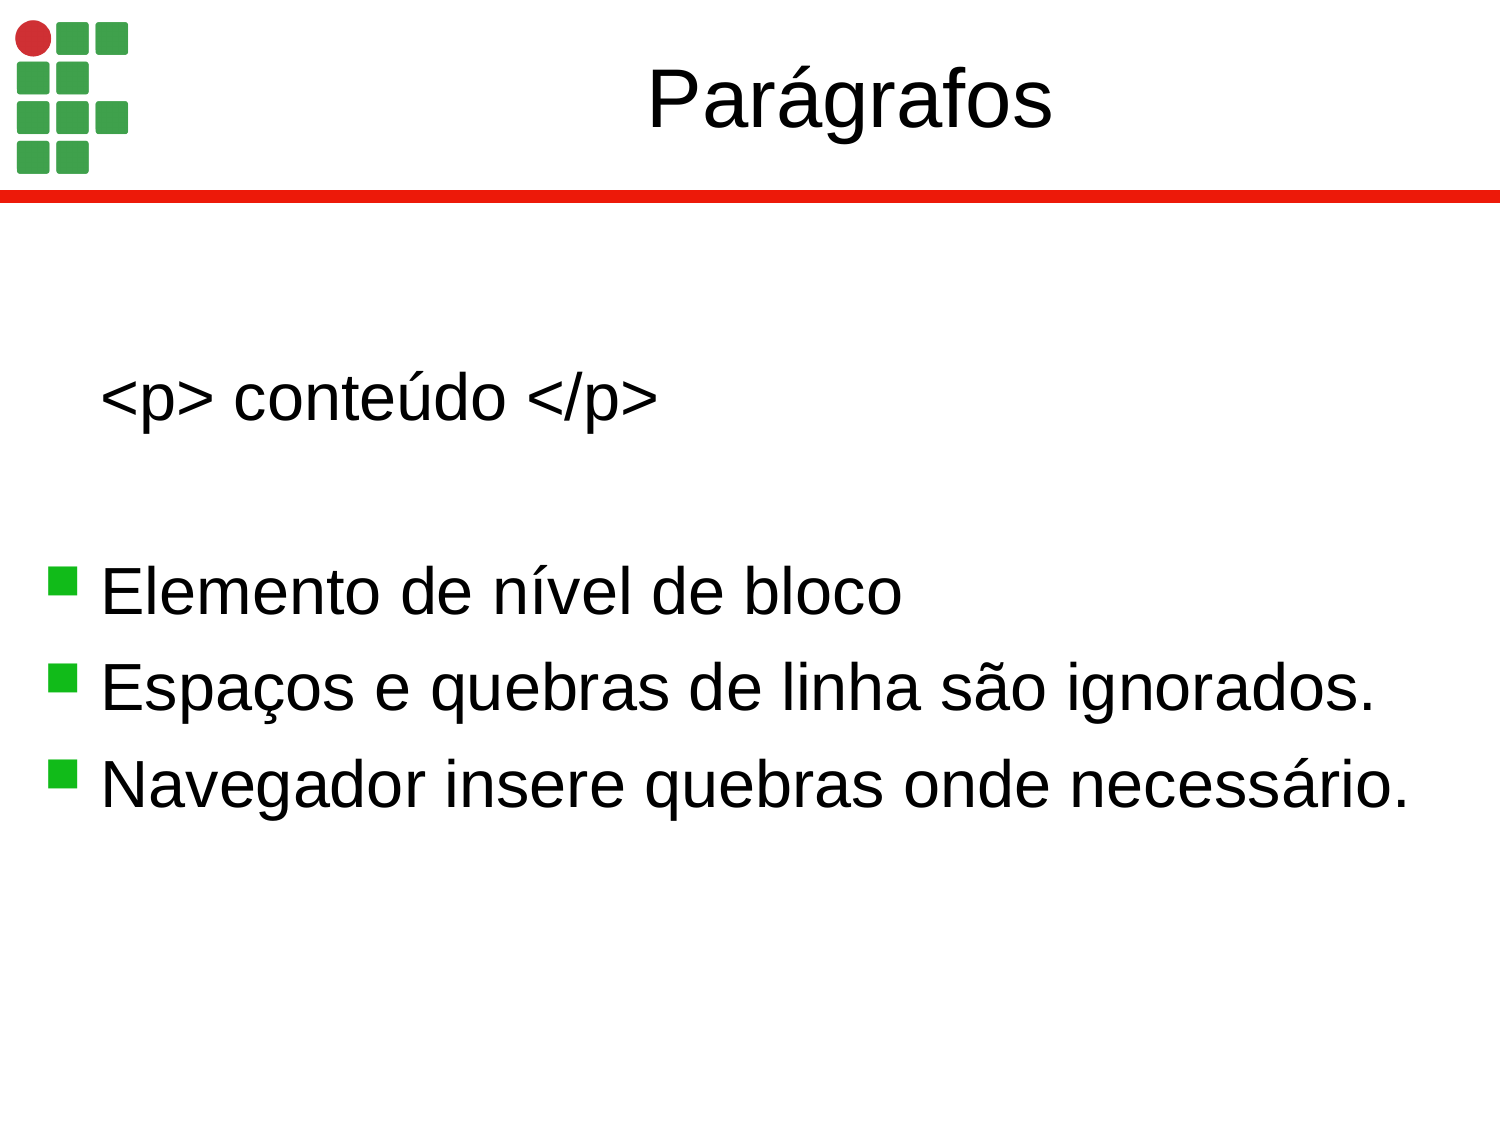

# Parágrafos
<p> conteúdo </p>
Elemento de nível de bloco
Espaços e quebras de linha são ignorados.
Navegador insere quebras onde necessário.